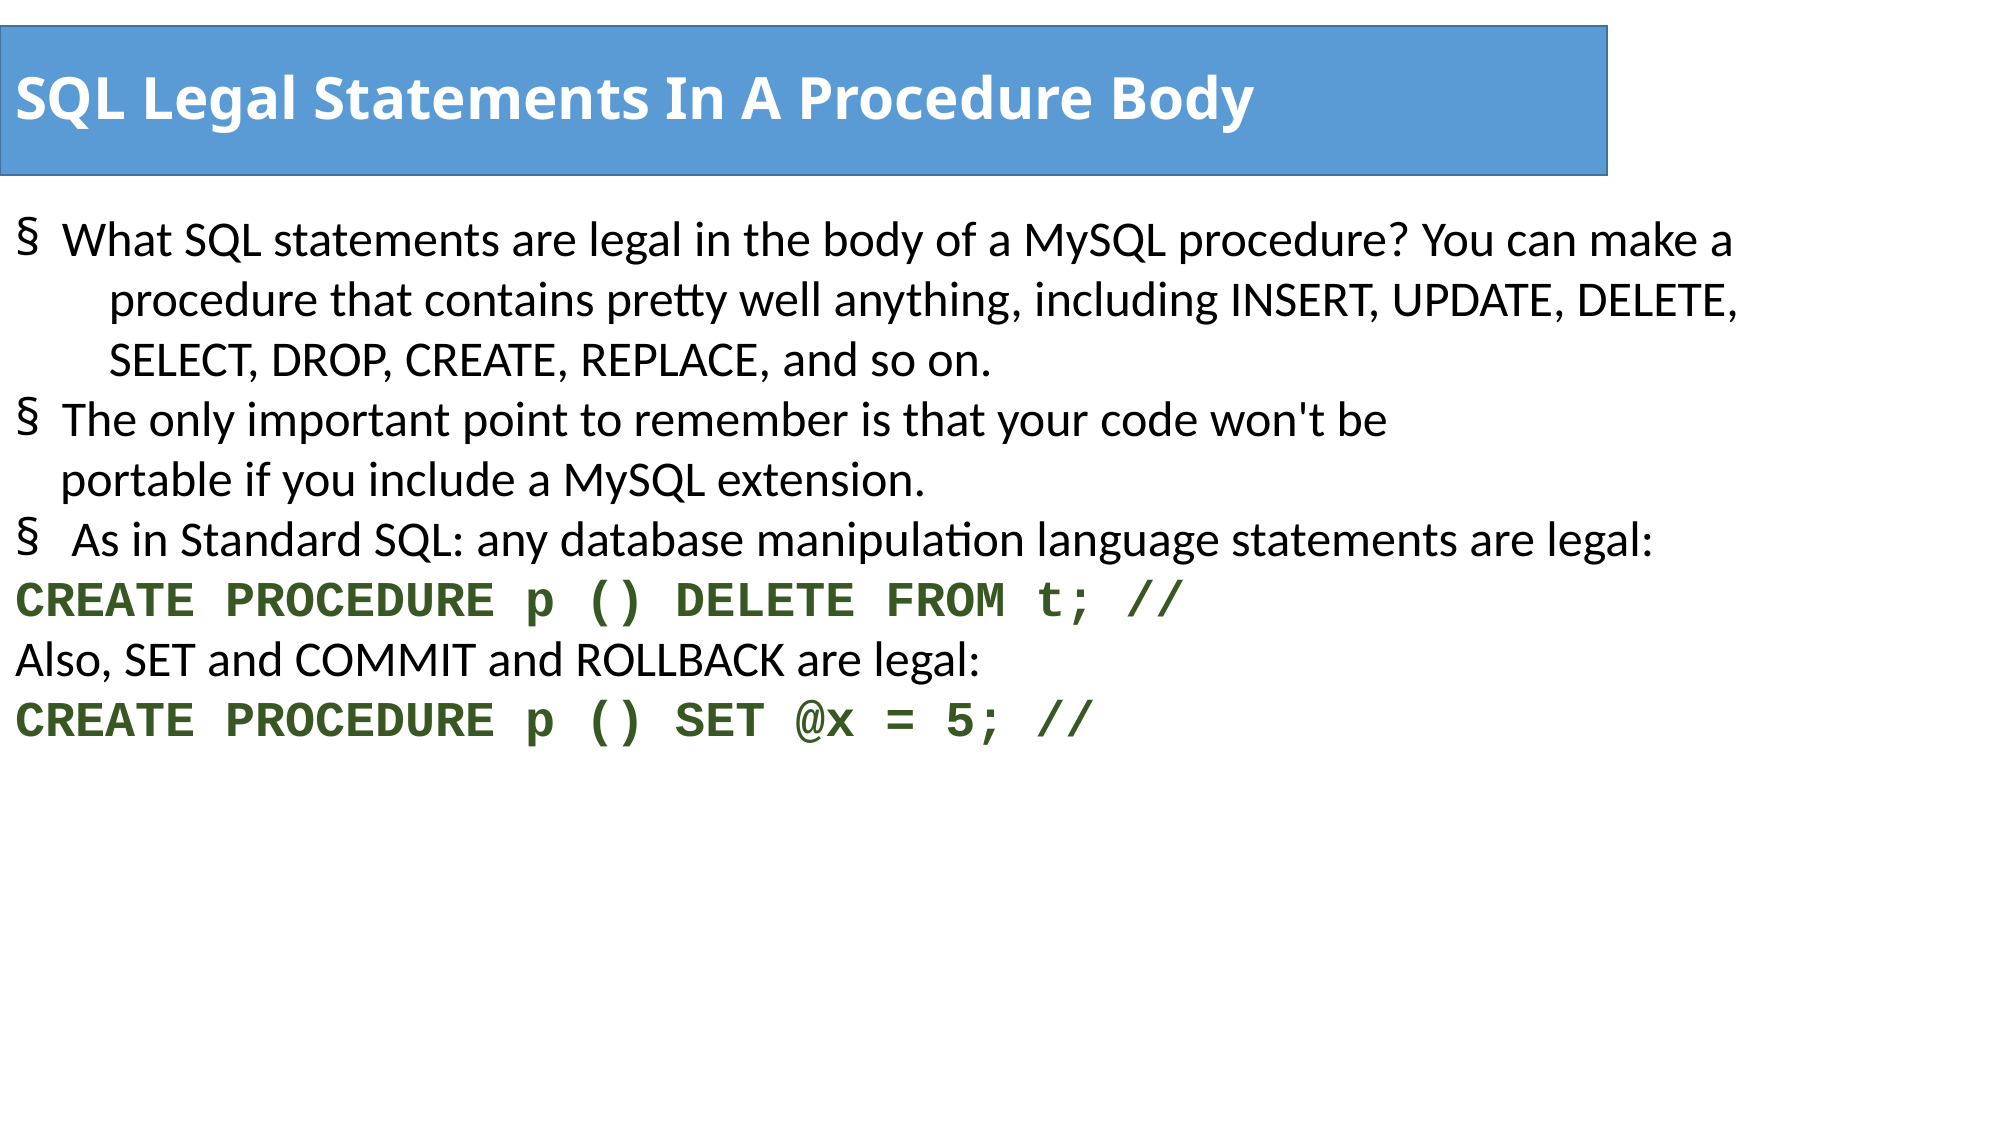

# SQL Legal Statements In A Procedure Body
What SQL statements are legal in the body of a MySQL procedure? You can make a procedure that contains pretty well anything, including INSERT, UPDATE, DELETE, SELECT, DROP, CREATE, REPLACE, and so on.
The only important point to remember is that your code won't be
 portable if you include a MySQL extension.
As in Standard SQL: any database manipulation language statements are legal:
CREATE PROCEDURE p () DELETE FROM t; //
Also, SET and COMMIT and ROLLBACK are legal:
CREATE PROCEDURE p () SET @x = 5; //